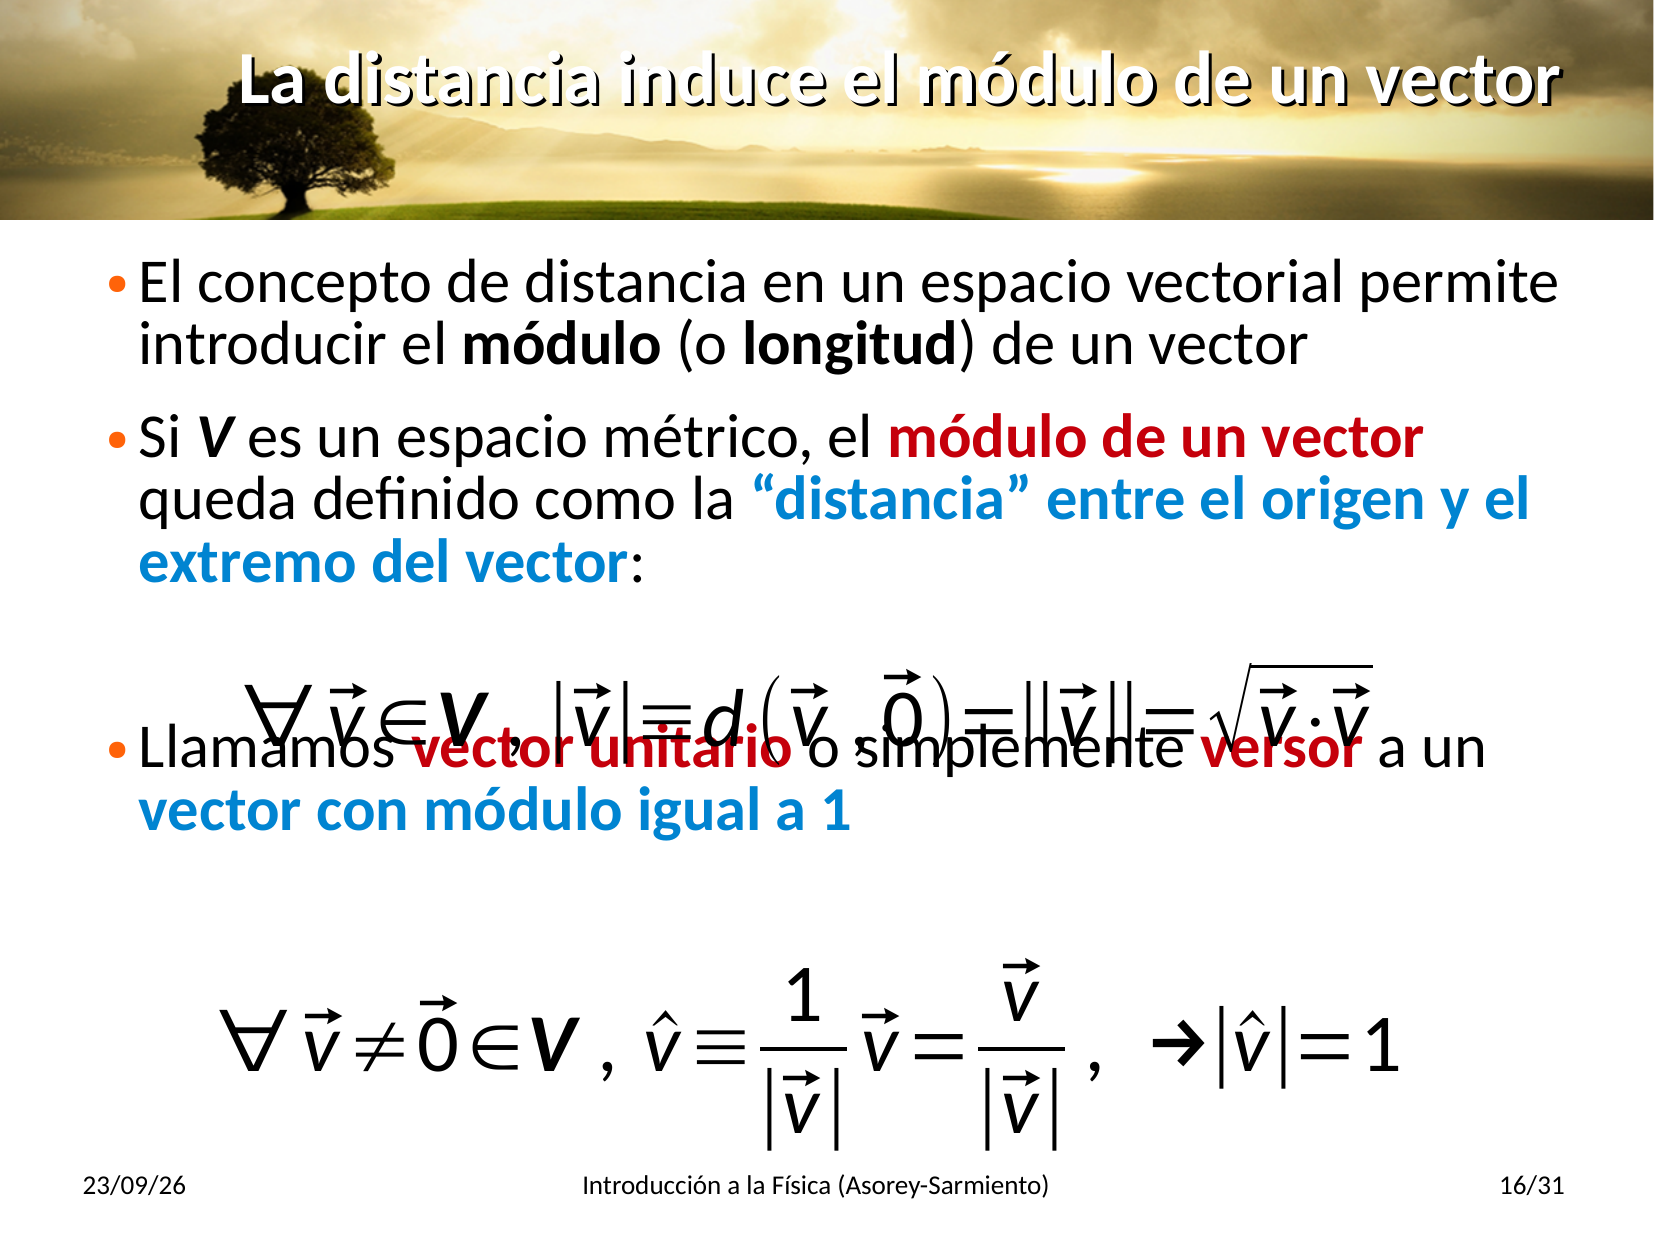

# La distancia induce el módulo de un vector
El concepto de distancia en un espacio vectorial permite introducir el módulo (o longitud) de un vector
Si V es un espacio métrico, el módulo de un vector queda definido como la “distancia” entre el origen y el extremo del vector:
Llamamos vector unitario o simplemente versor a un vector con módulo igual a 1
Introducción a la Física (Asorey-Sarmiento)
16